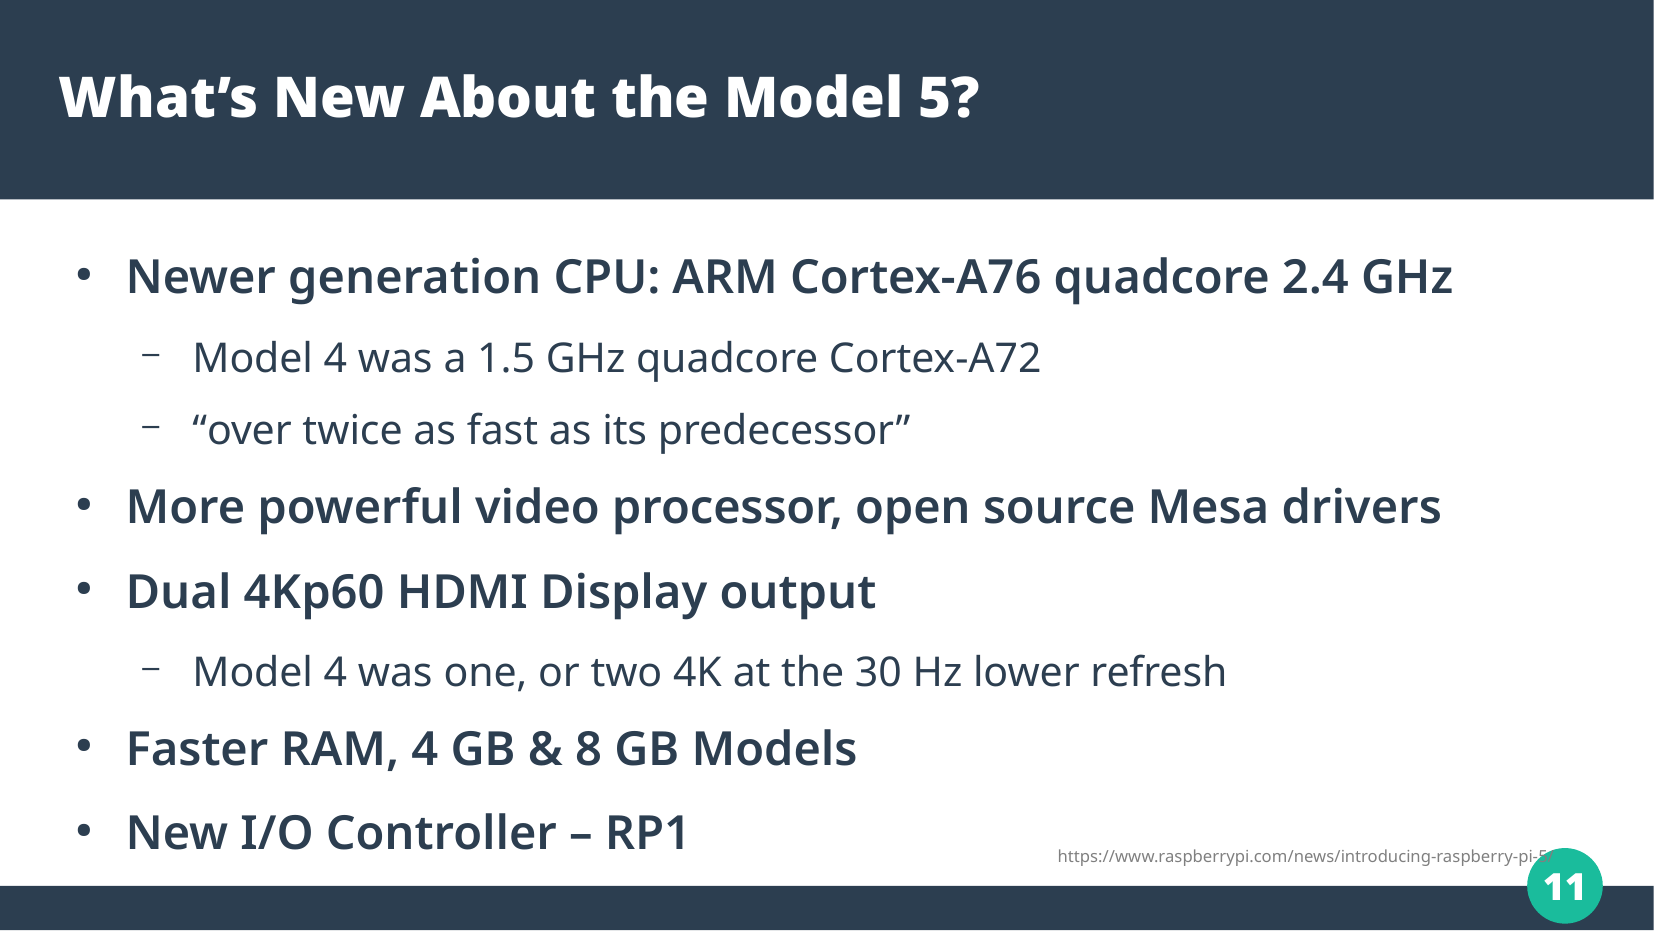

# What’s New About the Model 5?
Newer generation CPU: ARM Cortex-A76 quadcore 2.4 GHz
Model 4 was a 1.5 GHz quadcore Cortex-A72
“over twice as fast as its predecessor”
More powerful video processor, open source Mesa drivers
Dual 4Kp60 HDMI Display output
Model 4 was one, or two 4K at the 30 Hz lower refresh
Faster RAM, 4 GB & 8 GB Models
New I/O Controller – RP1
https://www.raspberrypi.com/news/introducing-raspberry-pi-5/